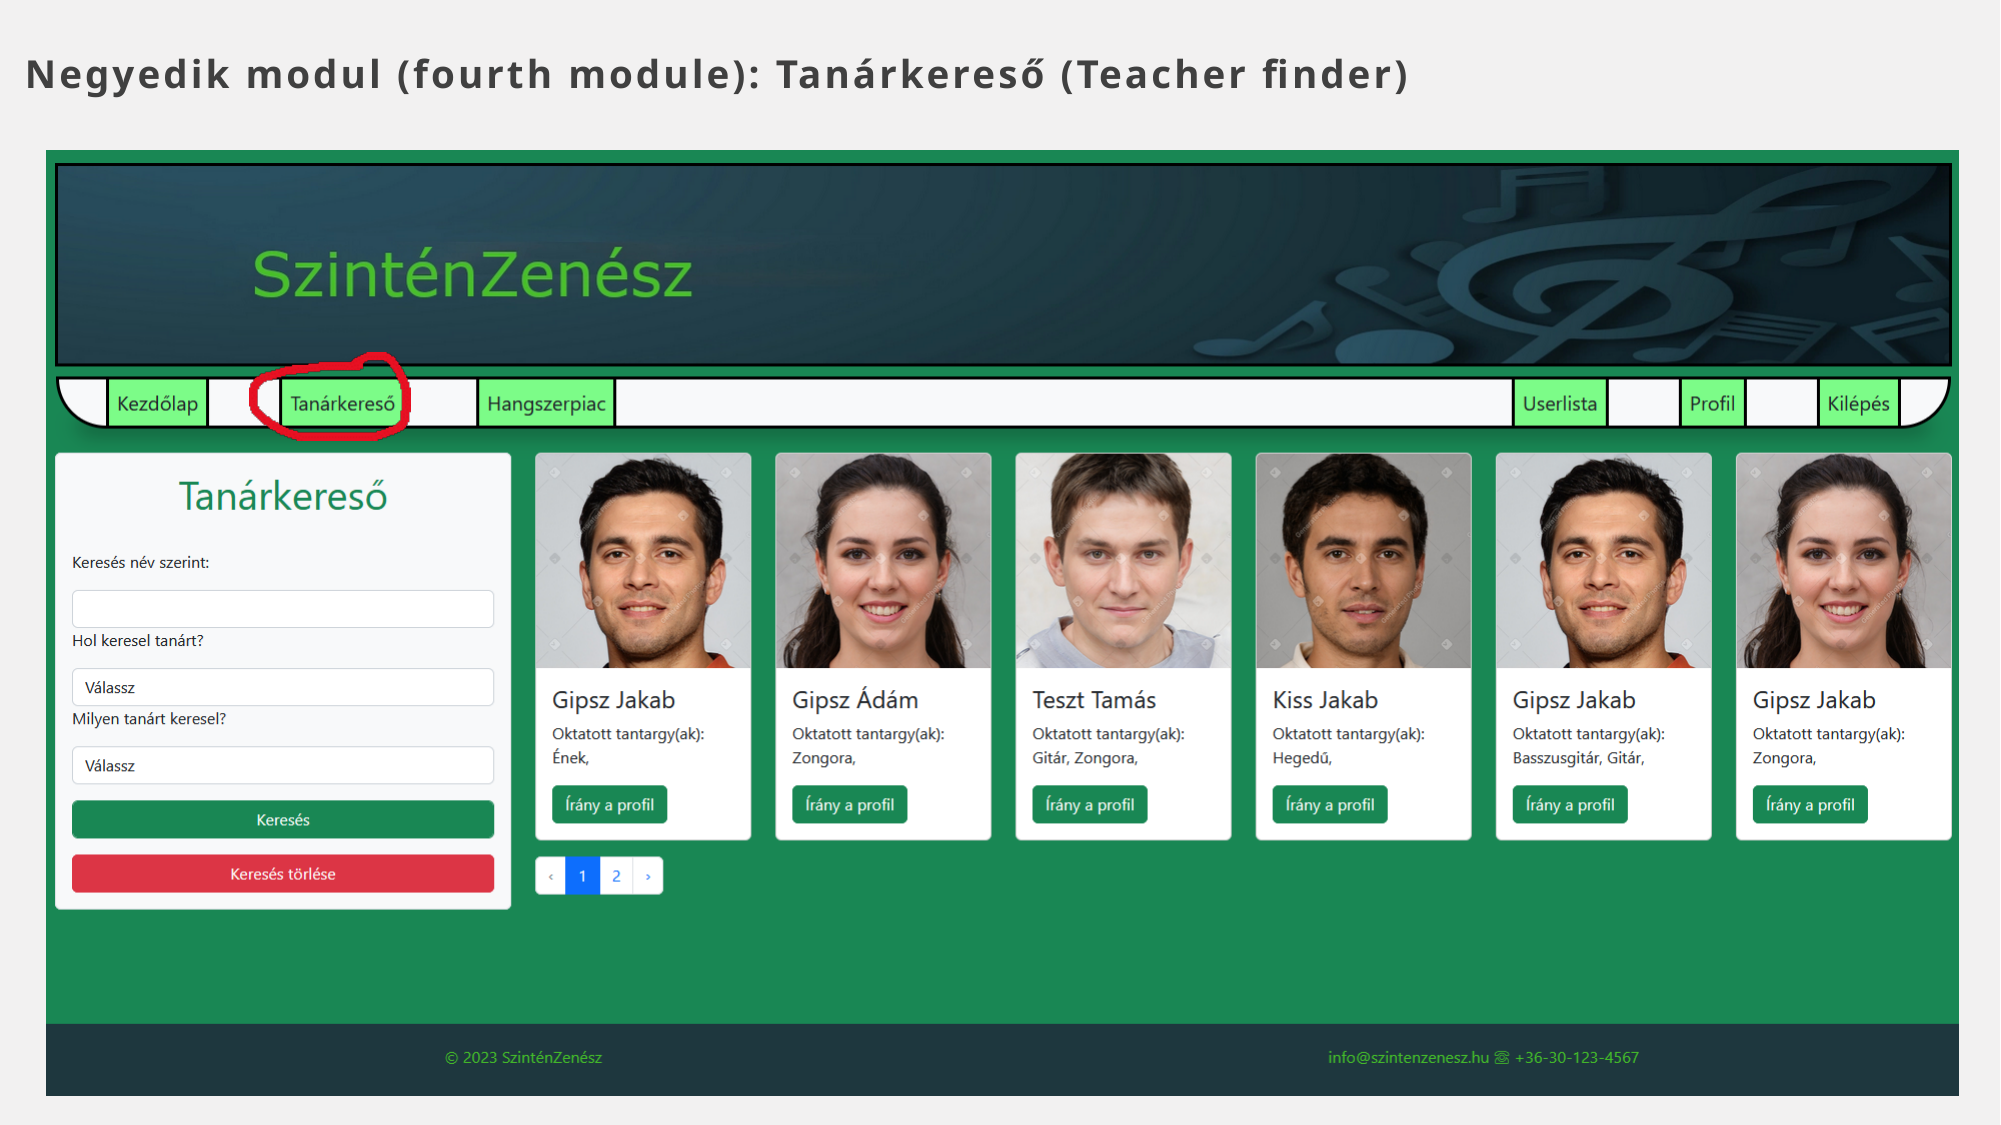

# Negyedik modul (fourth module): Tanárkereső (Teacher finder)